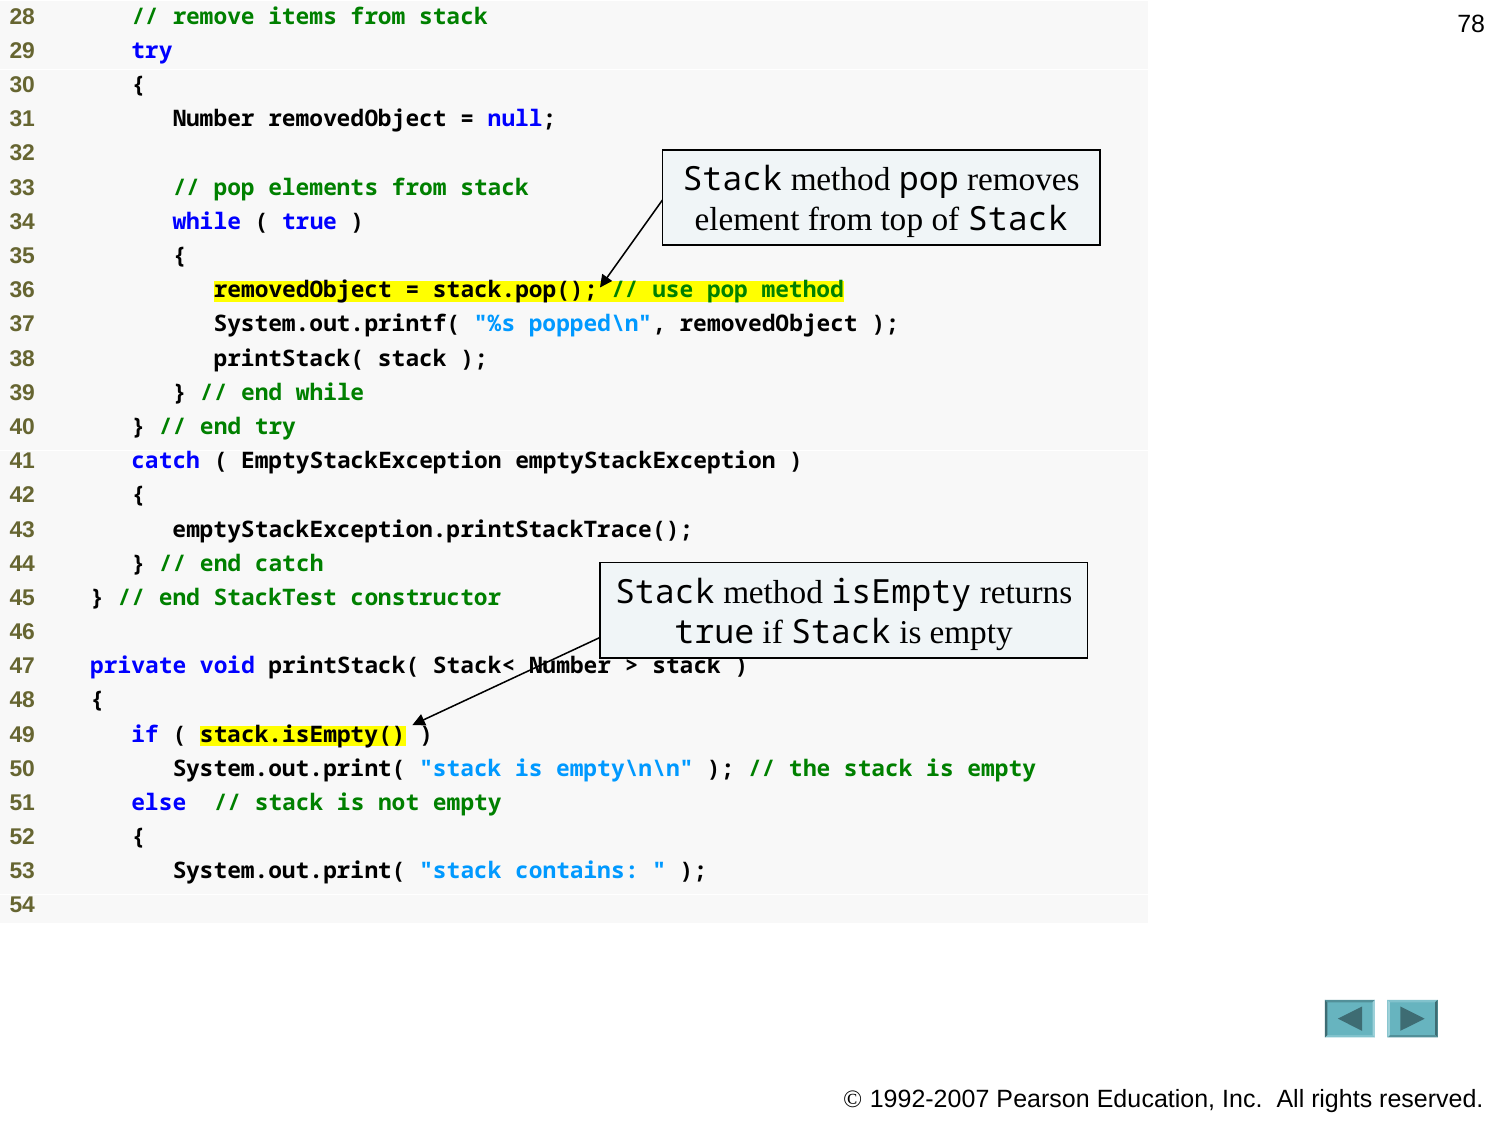

#
Stack method pop removes element from top of Stack
Stack method isEmpty returns true if Stack is empty